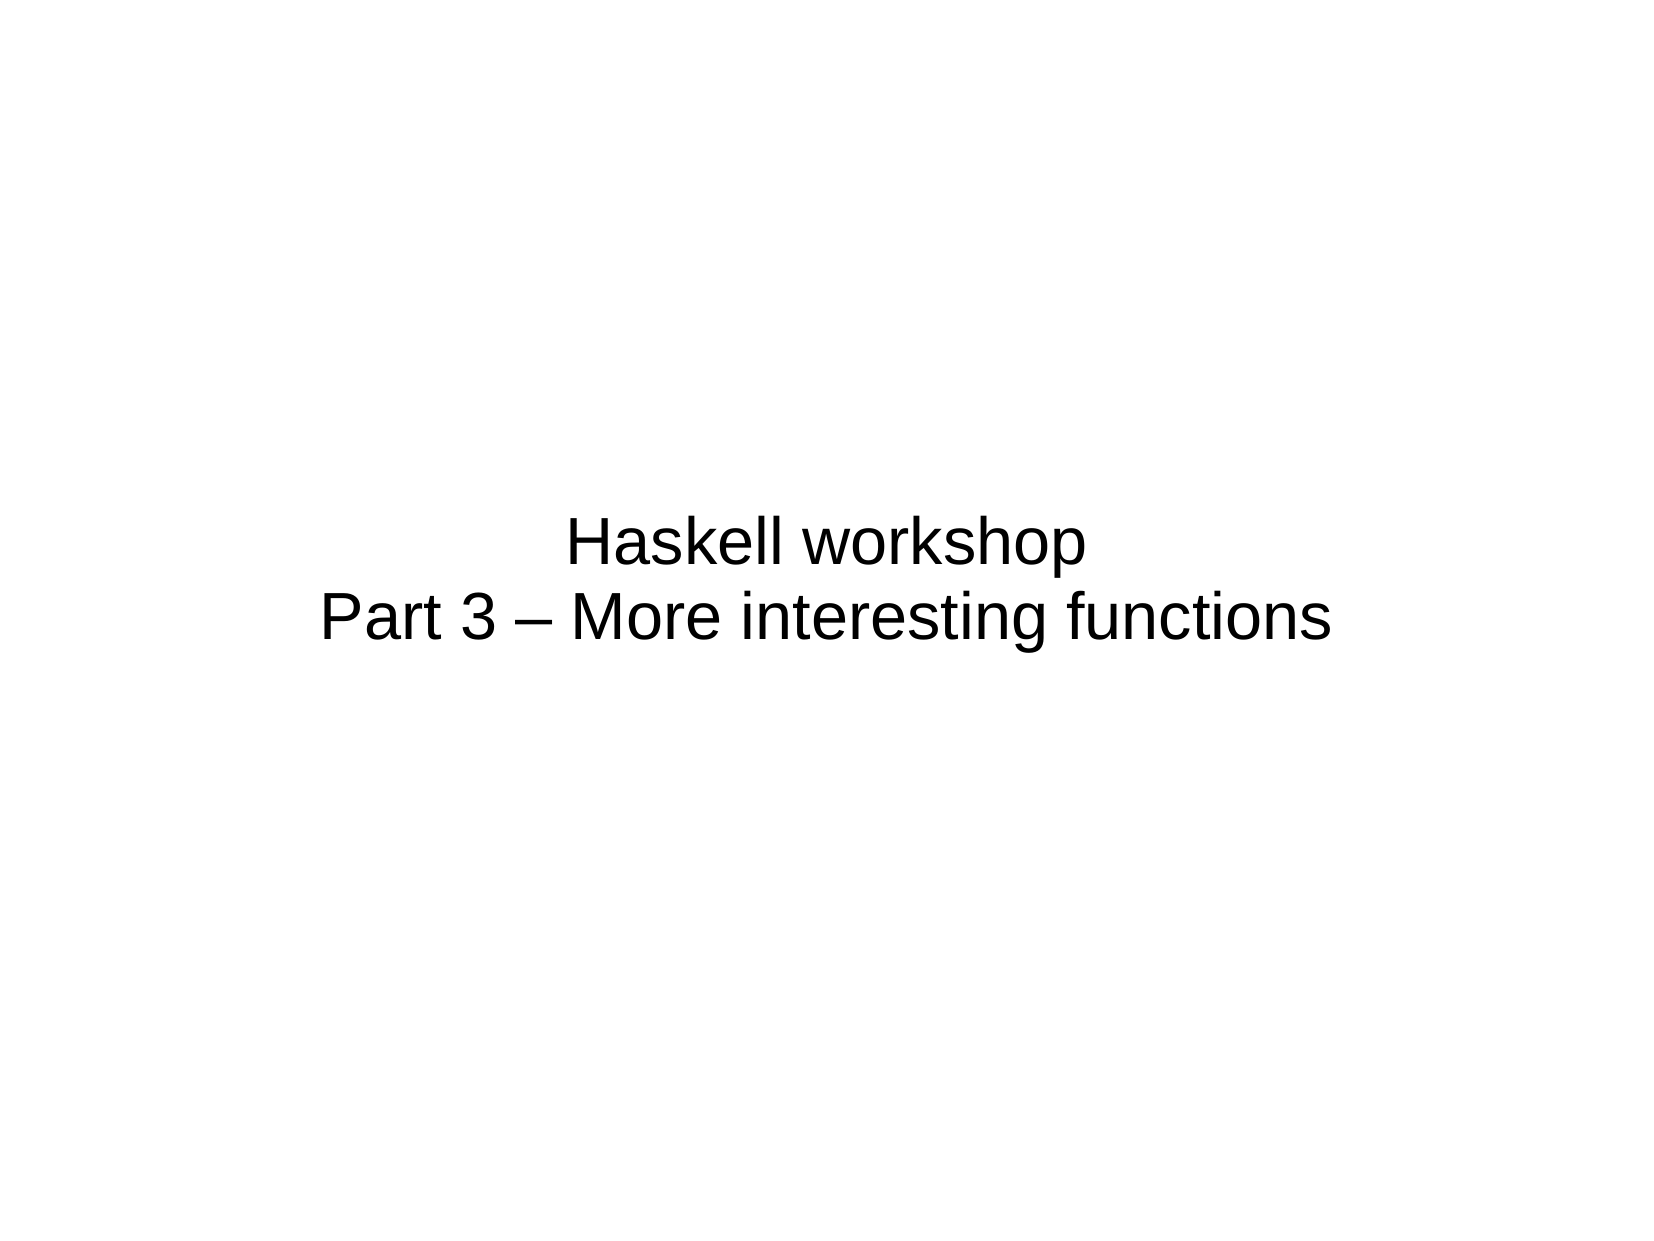

# Haskell workshop
Part 3 – More interesting functions